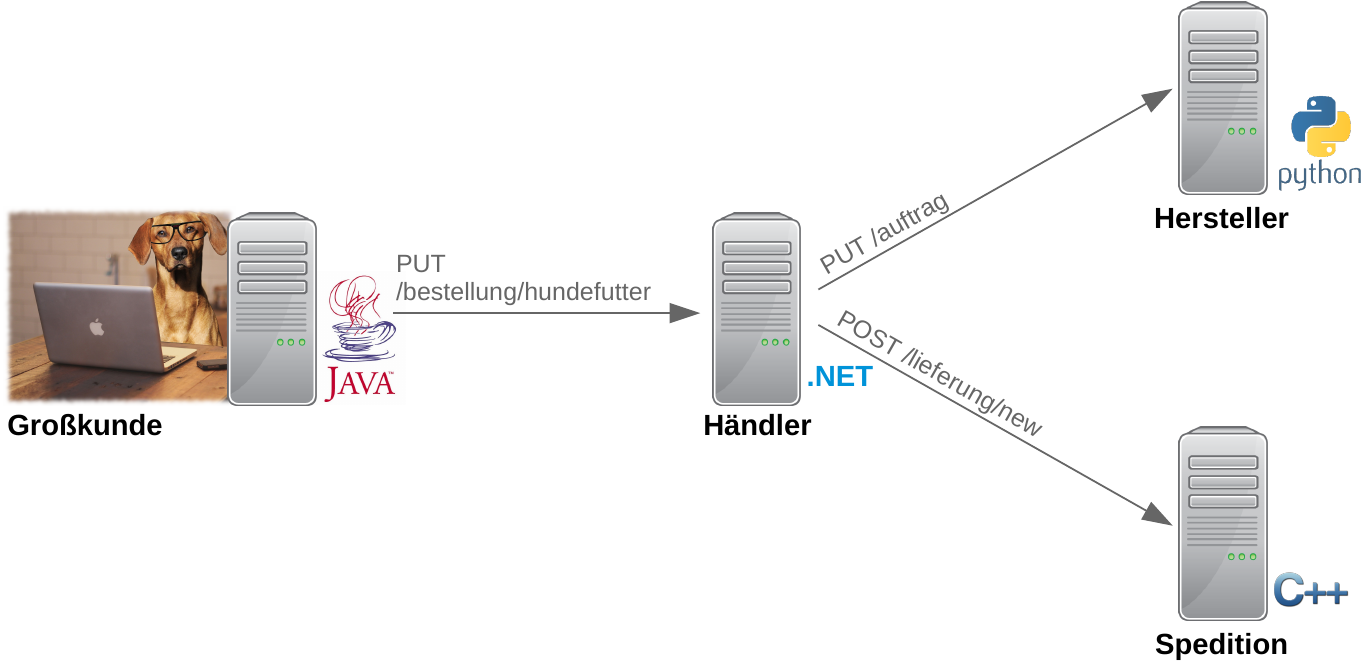

PUT /auftrag
Hersteller
PUT
/bestellung/hundefutter
.NET
POST /lieferung/new
Großkunde
Händler
Spedition